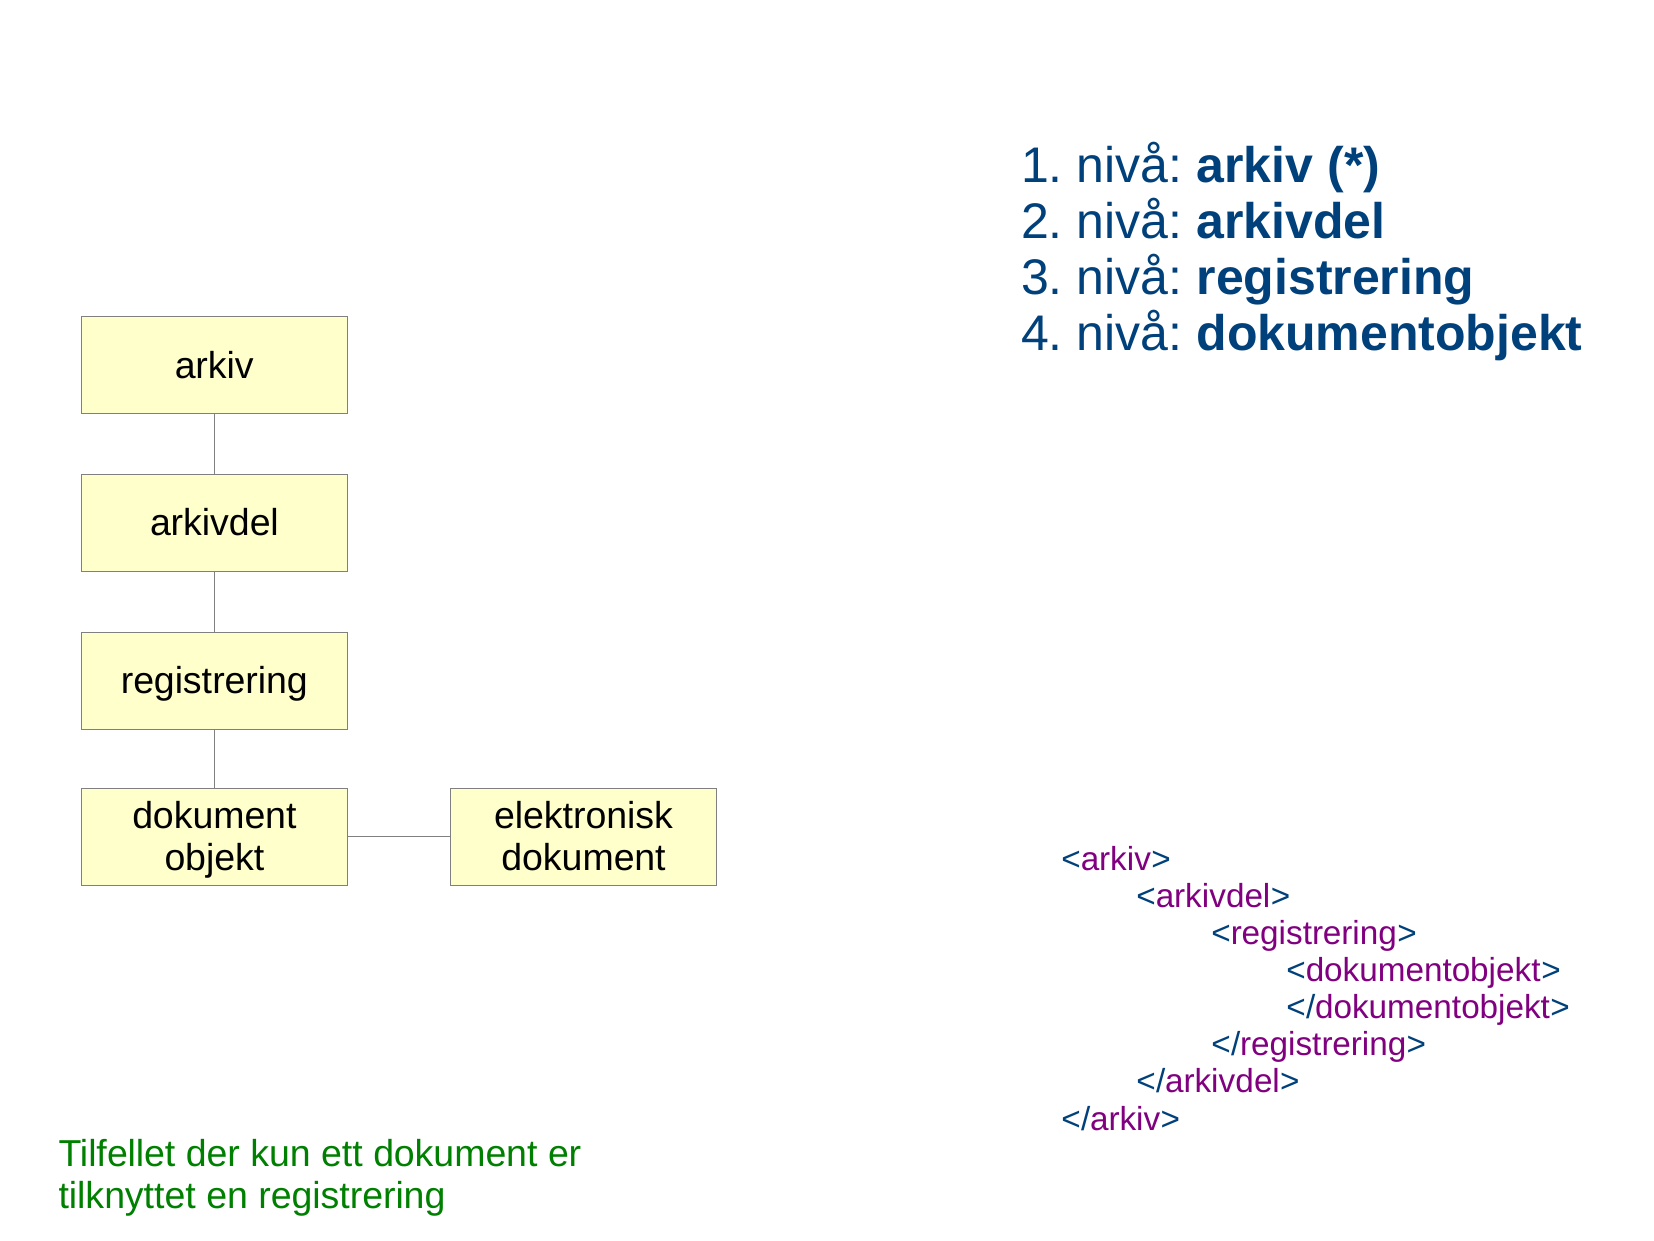

1. nivå: arkiv (*)
2. nivå: arkivdel
3. nivå: registrering
4. nivå: dokumentobjekt
arkiv
arkivdel
registrering
dokument
objekt
elektronisk
dokument
<arkiv>
	<arkivdel>
		<registrering>
			<dokumentobjekt>
			</dokumentobjekt>
		</registrering>
	</arkivdel>
</arkiv>
Tilfellet der kun ett dokument er tilknyttet en registrering